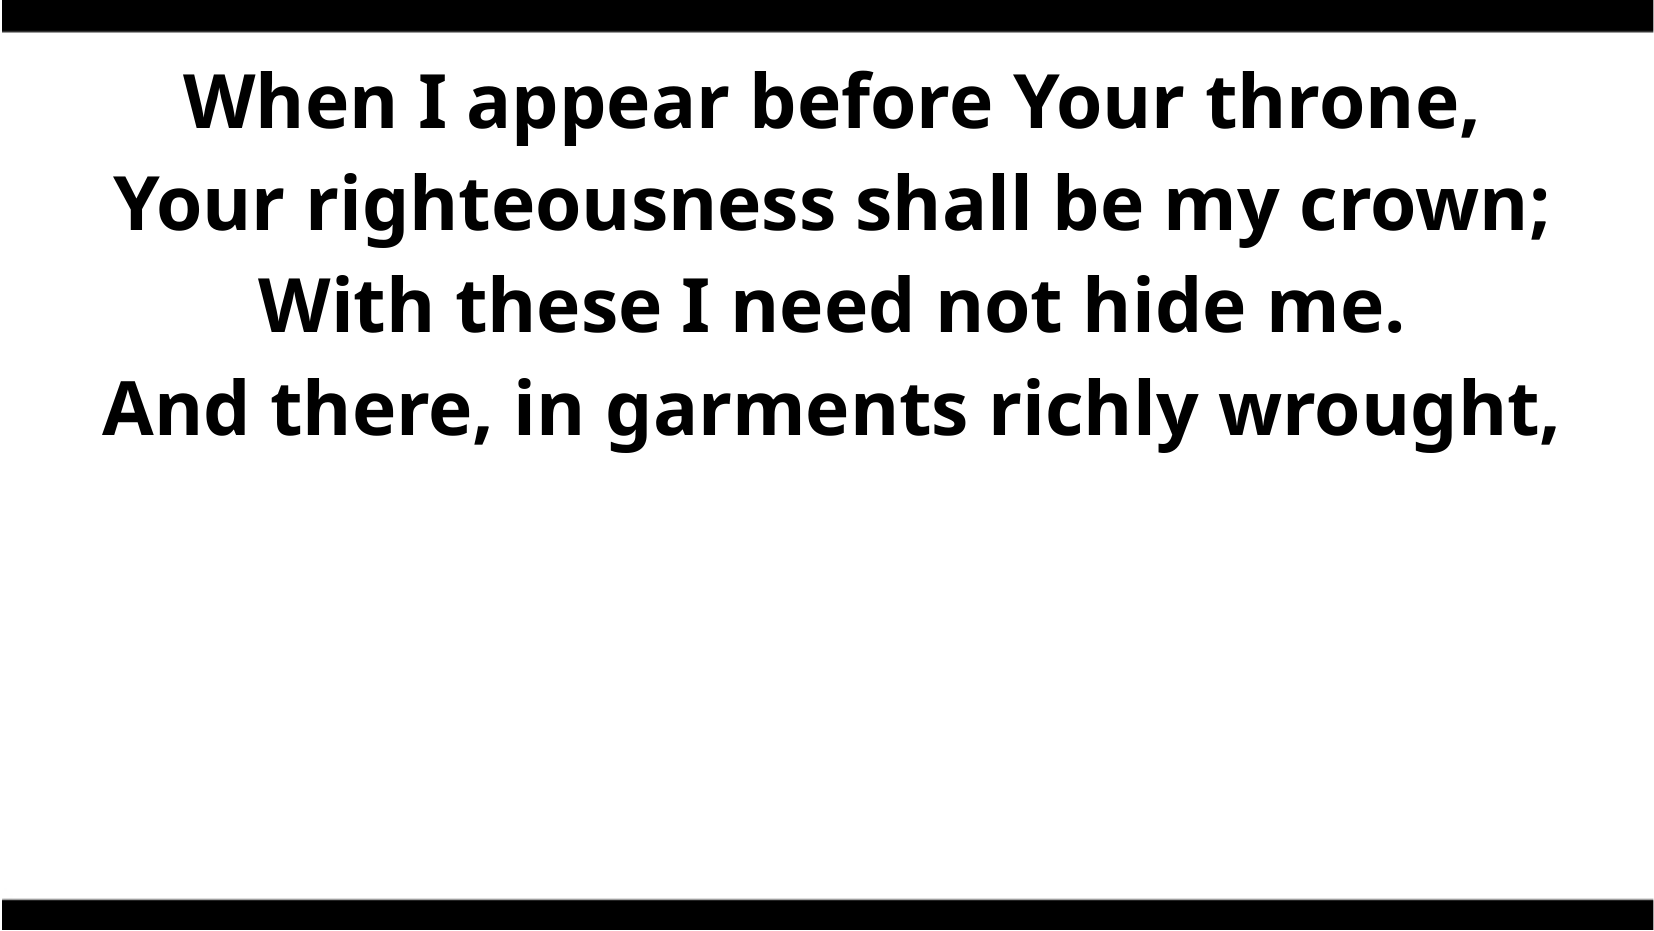

When I appear before Your throne,
Your righteousness shall be my crown;
With these I need not hide me.
And there, in garments richly wrought,